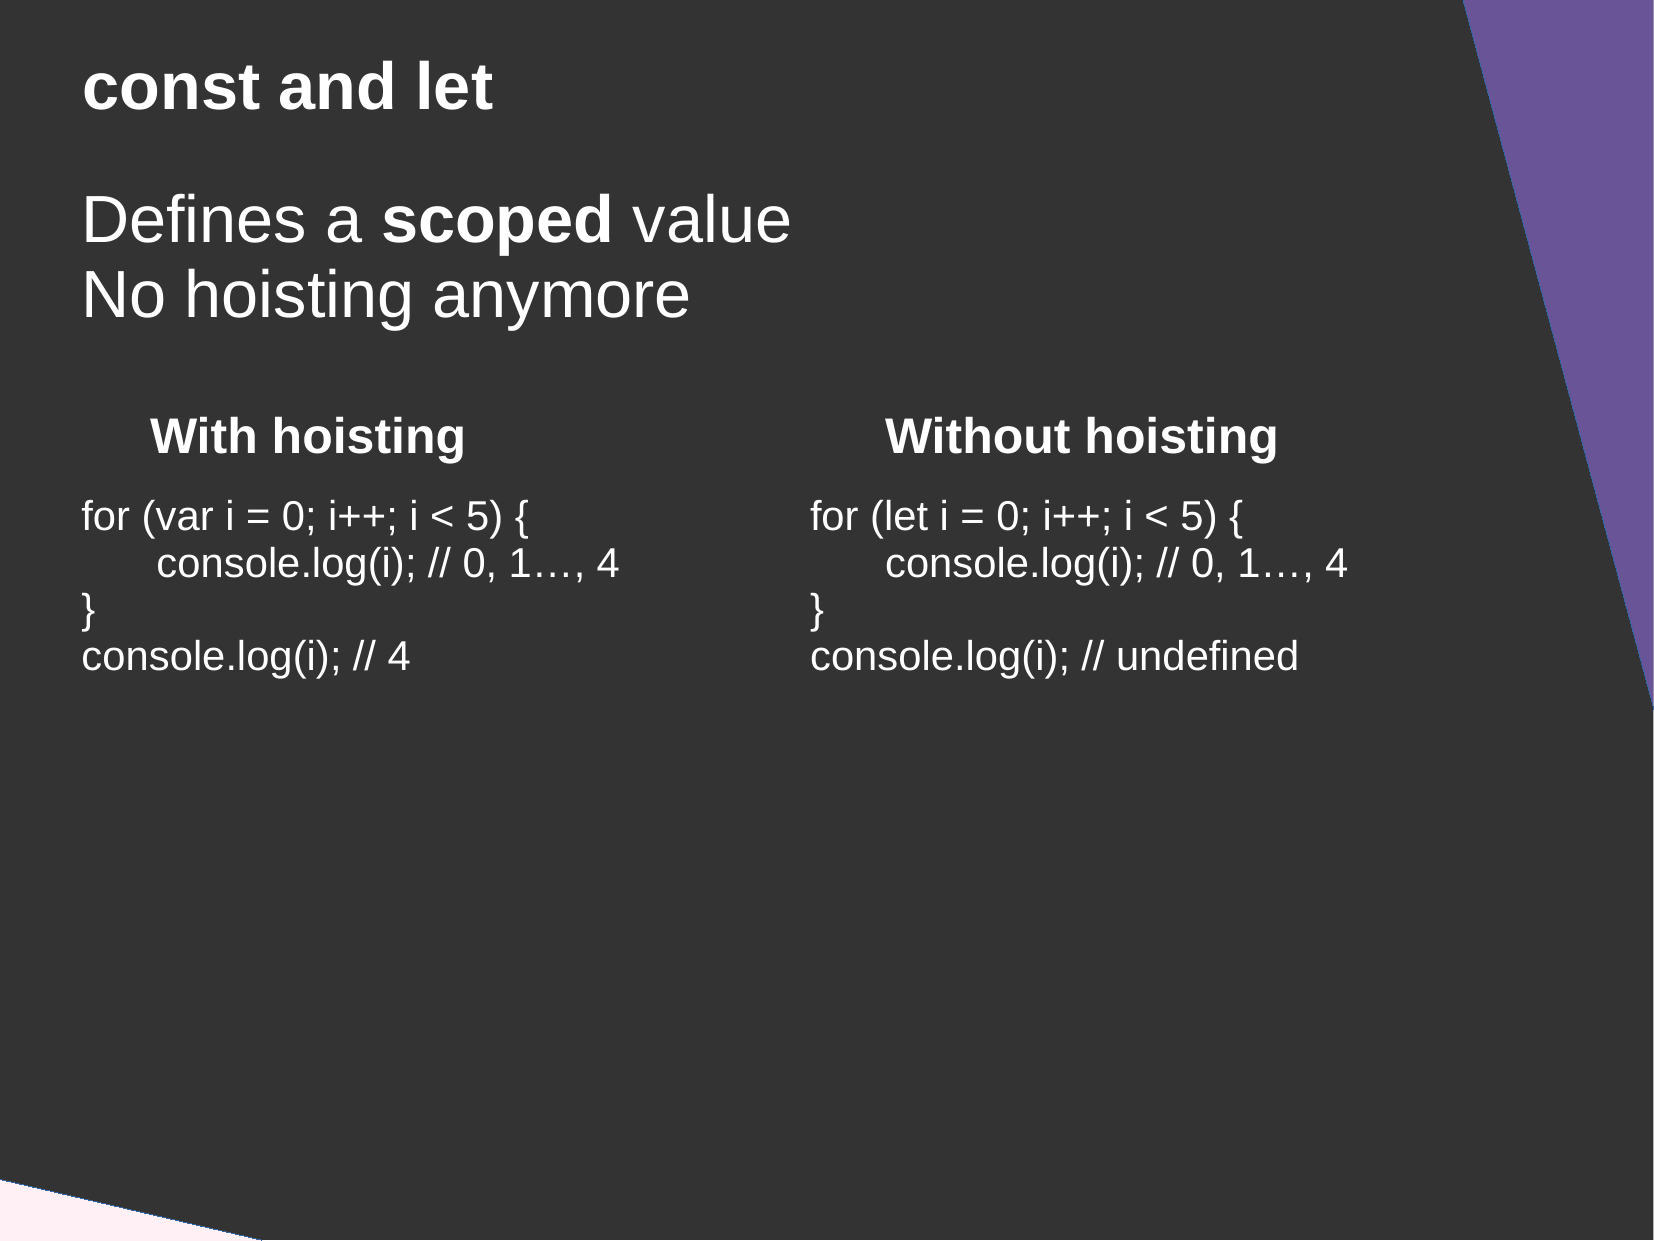

# const and let
Defines a scoped value
No hoisting anymore
With hoisting
Without hoisting
for (var i = 0; i++; i < 5) {
	console.log(i); // 0, 1…, 4
}
console.log(i); // 4
for (let i = 0; i++; i < 5) {
	console.log(i); // 0, 1…, 4
}
console.log(i); // undefined